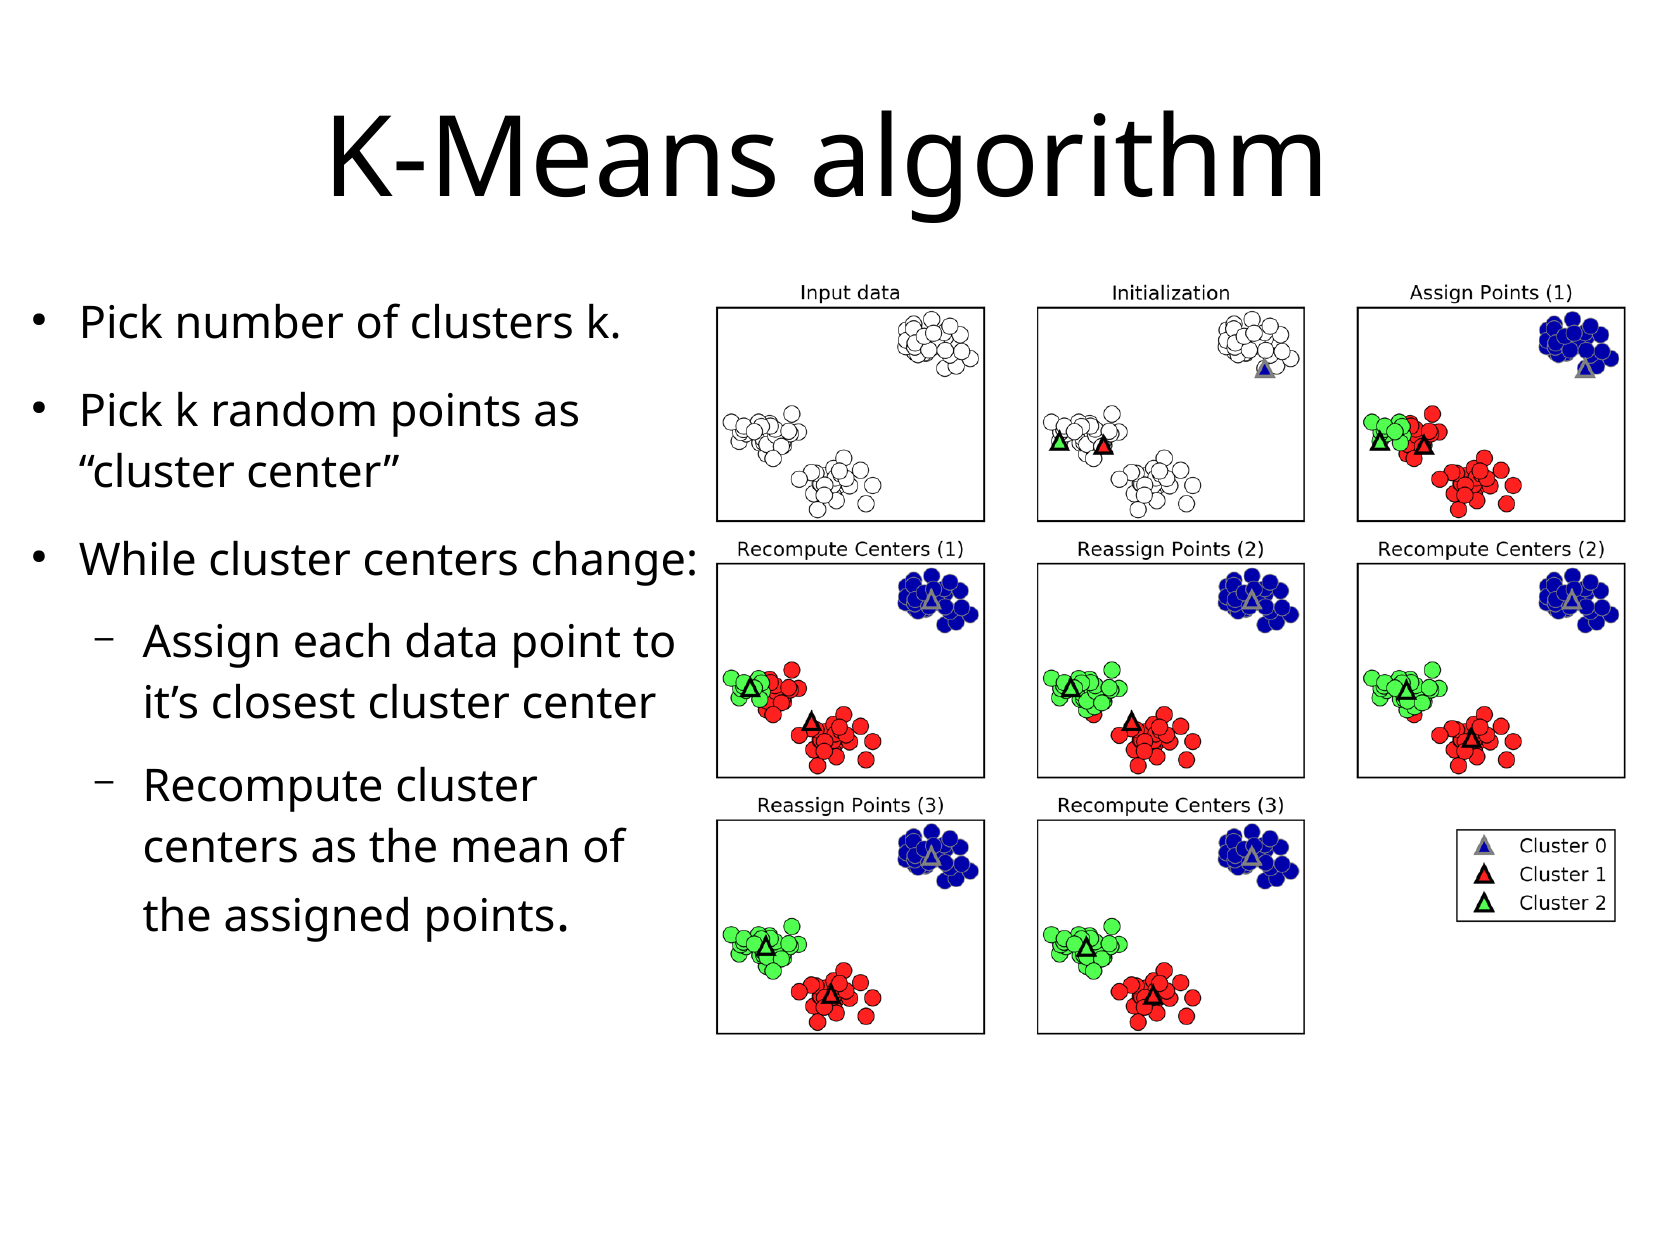

# K-Means algorithm
Pick number of clusters k.
Pick k random points as “cluster center”
While cluster centers change:
Assign each data point to it’s closest cluster center
Recompute cluster centers as the mean of the assigned points.